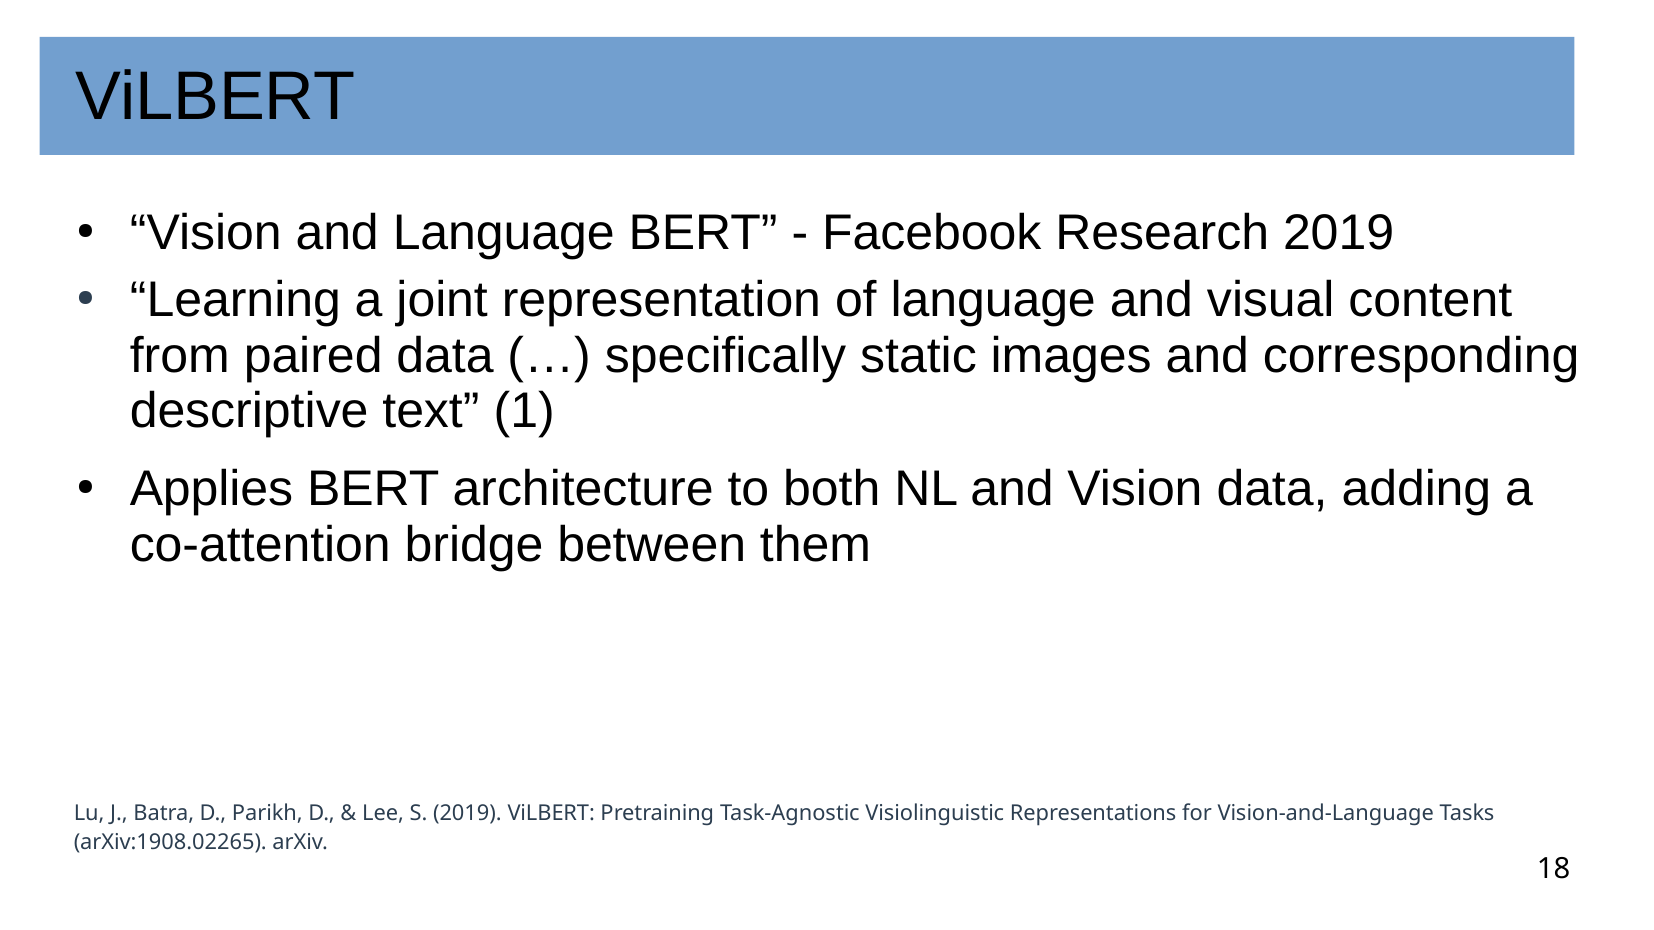

# ViLBERT
“Vision and Language BERT” - Facebook Research 2019
“Learning a joint representation of language and visual content from paired data (…) specifically static images and corresponding descriptive text” (1)
Applies BERT architecture to both NL and Vision data, adding a co-attention bridge between them
Lu, J., Batra, D., Parikh, D., & Lee, S. (2019). ViLBERT: Pretraining Task-Agnostic Visiolinguistic Representations for Vision-and-Language Tasks (arXiv:1908.02265). arXiv.
18